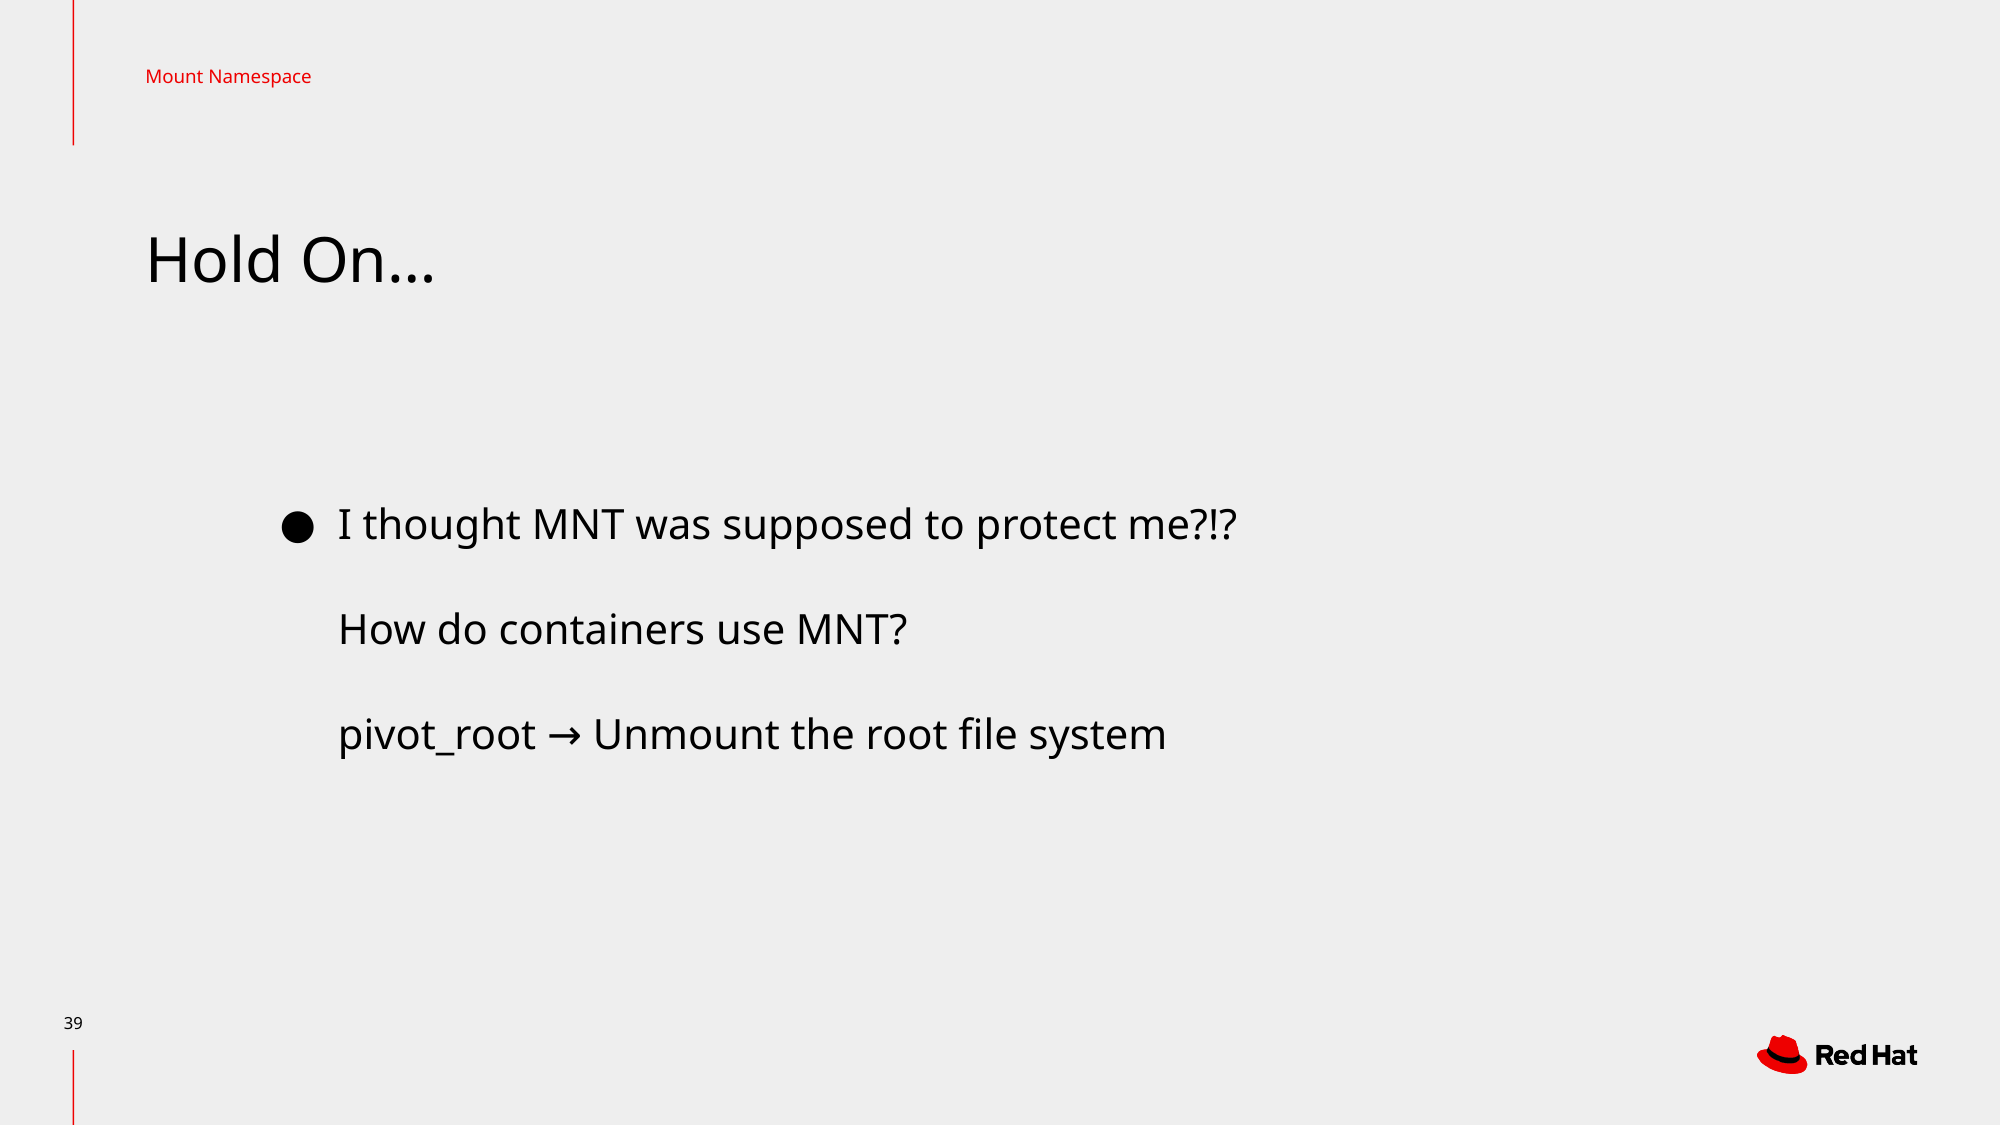

# Mount Namespace
Hold On…
I thought MNT was supposed to protect me?!?
How do containers use MNT?
pivot_root → Unmount the root file system